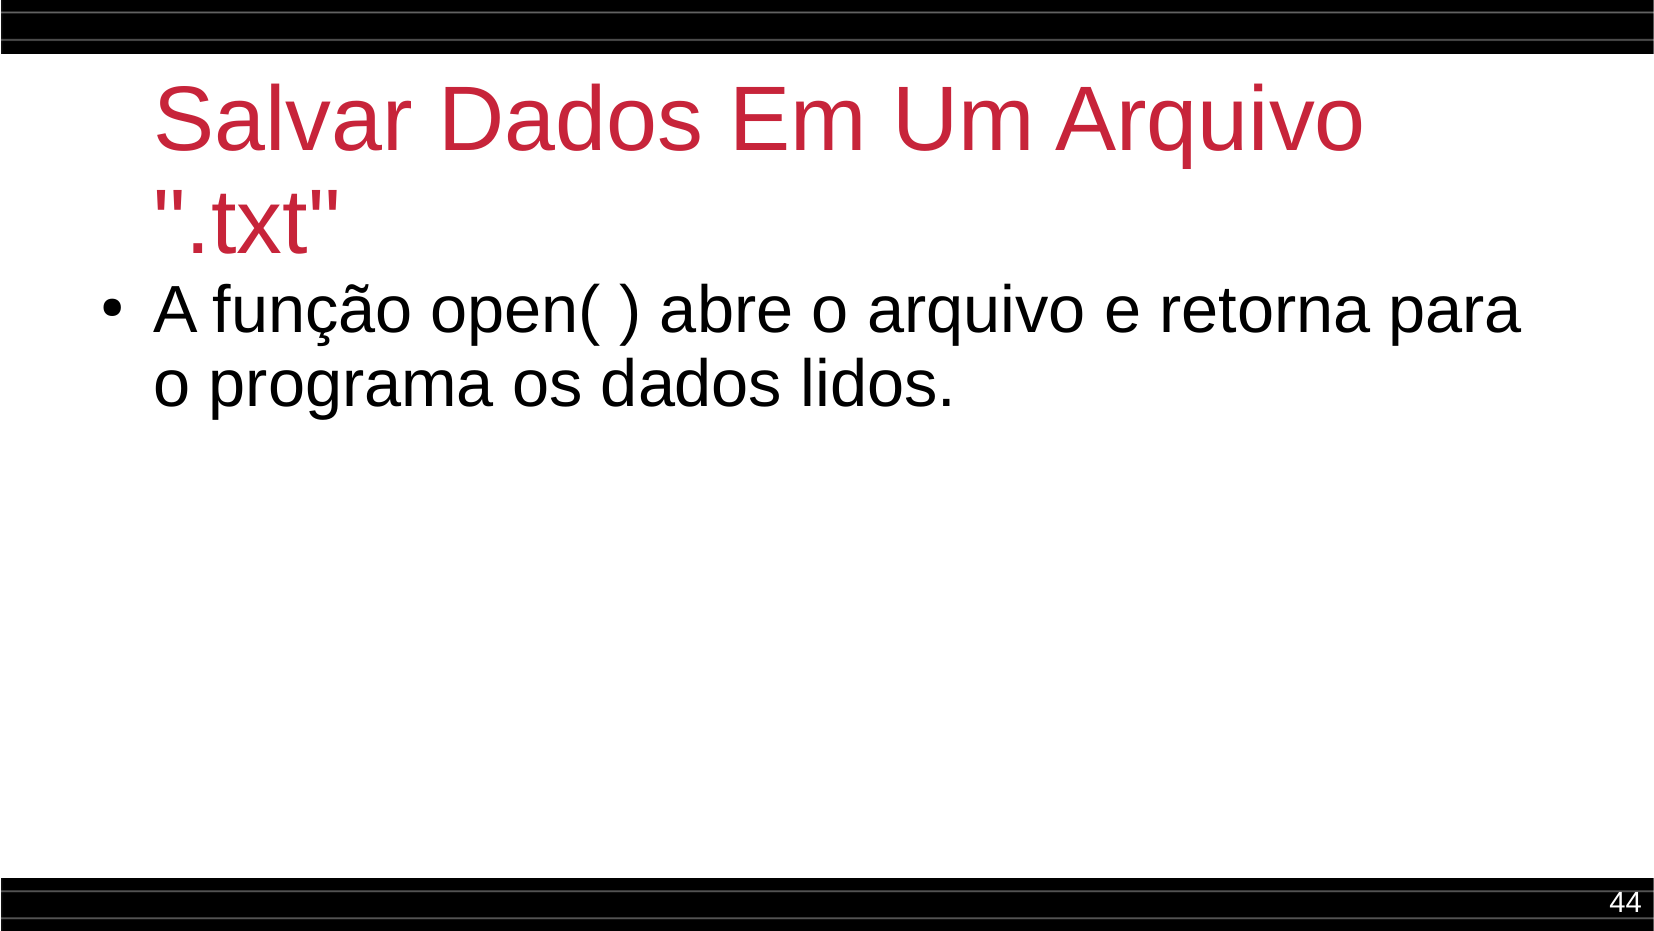

# Salvar Dados Em Um Arquivo ".txt"
A função open( ) abre o arquivo e retorna para o programa os dados lidos.